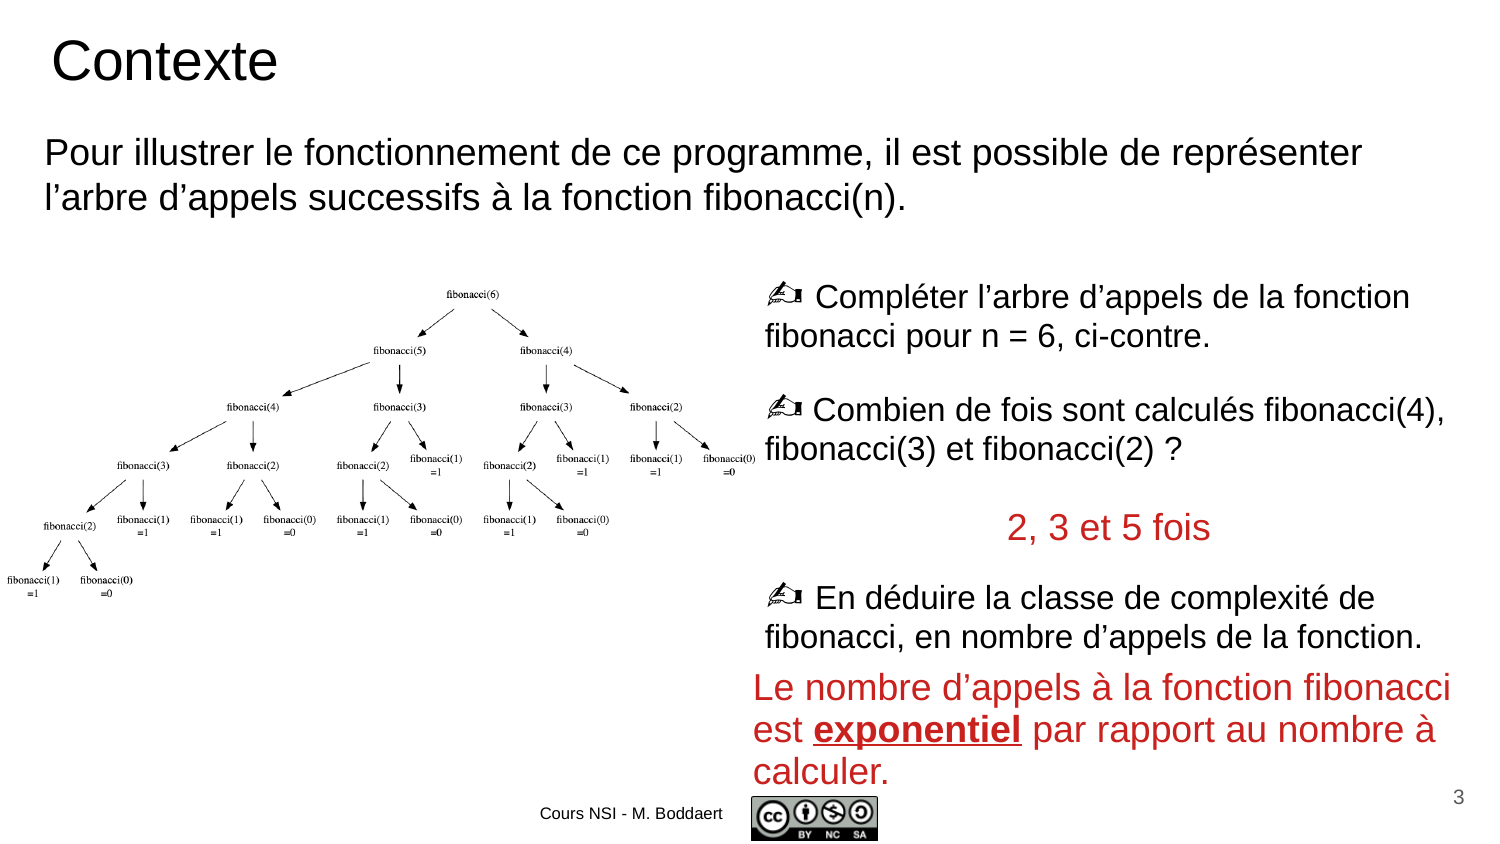

# Contexte
Pour illustrer le fonctionnement de ce programme, il est possible de représenter l’arbre d’appels successifs à la fonction fibonacci(n).
 Compléter l’arbre d’appels de la fonction fibonacci pour n = 6, ci-contre.
 Combien de fois sont calculés fibonacci(4), fibonacci(3) et fibonacci(2) ?
2, 3 et 5 fois
 En déduire la classe de complexité de fibonacci, en nombre d’appels de la fonction.
Le nombre d’appels à la fonction fibonacci est exponentiel par rapport au nombre à calculer.